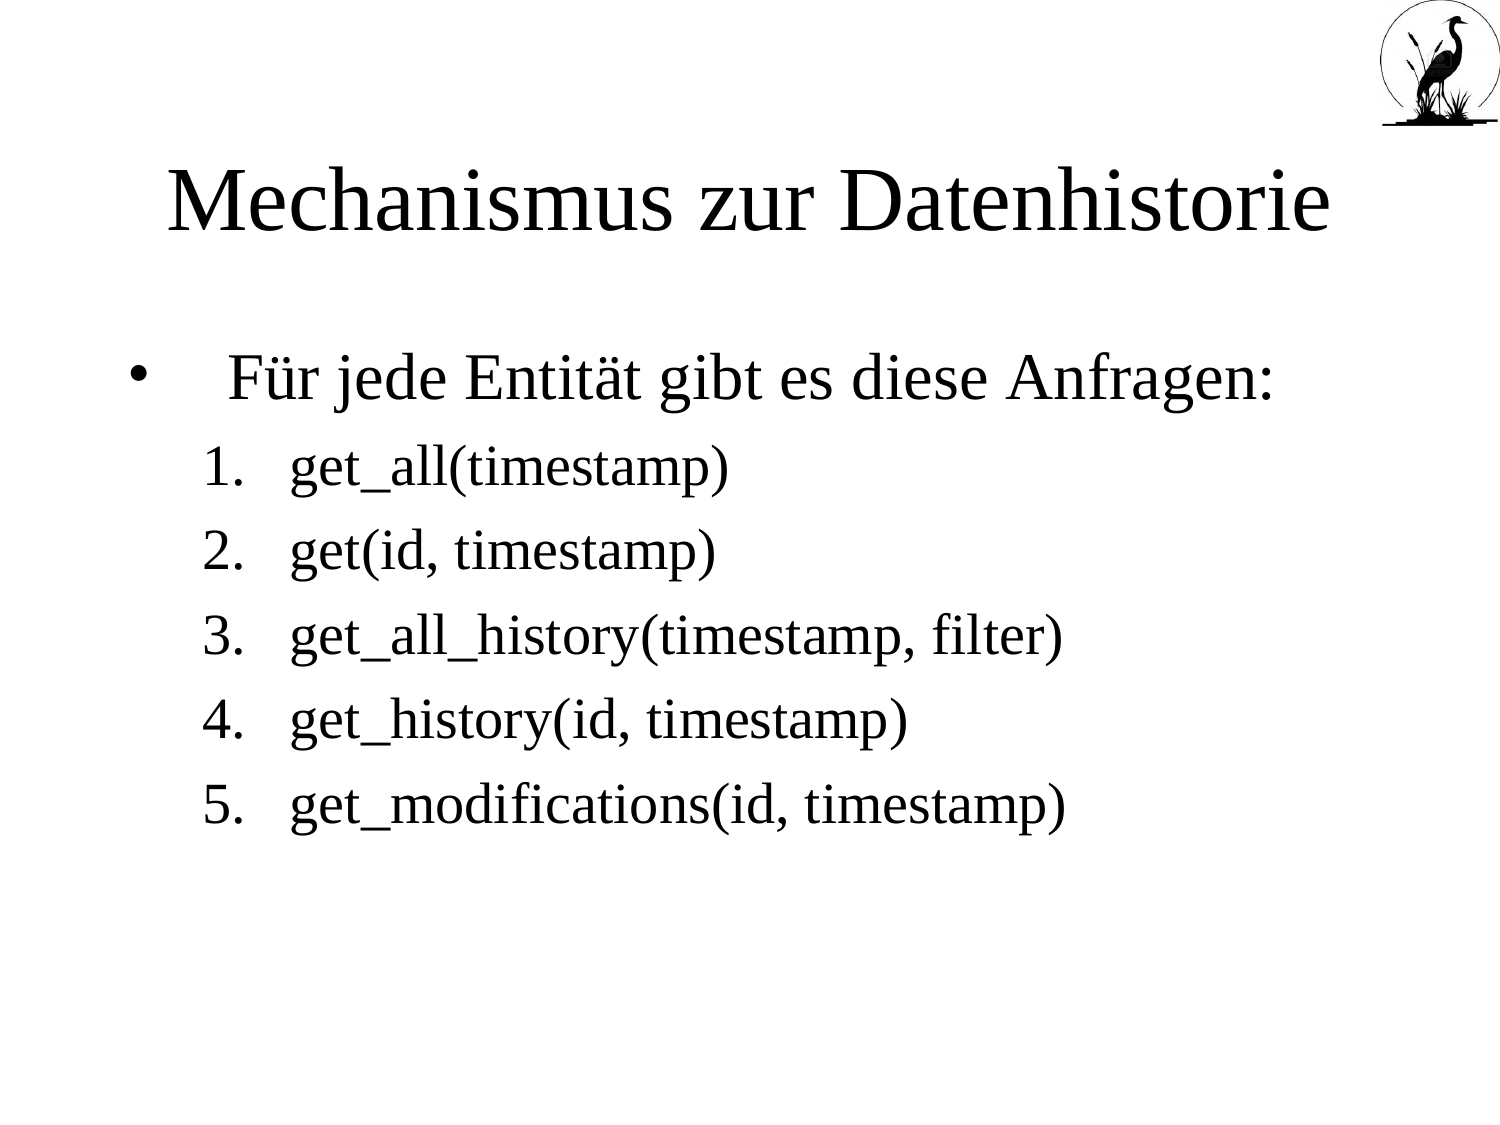

# Mechanismus zur Datenhistorie
Für jede Entität gibt es diese Anfragen:
get_all(timestamp)
get(id, timestamp)
get_all_history(timestamp, filter)
get_history(id, timestamp)
get_modifications(id, timestamp)